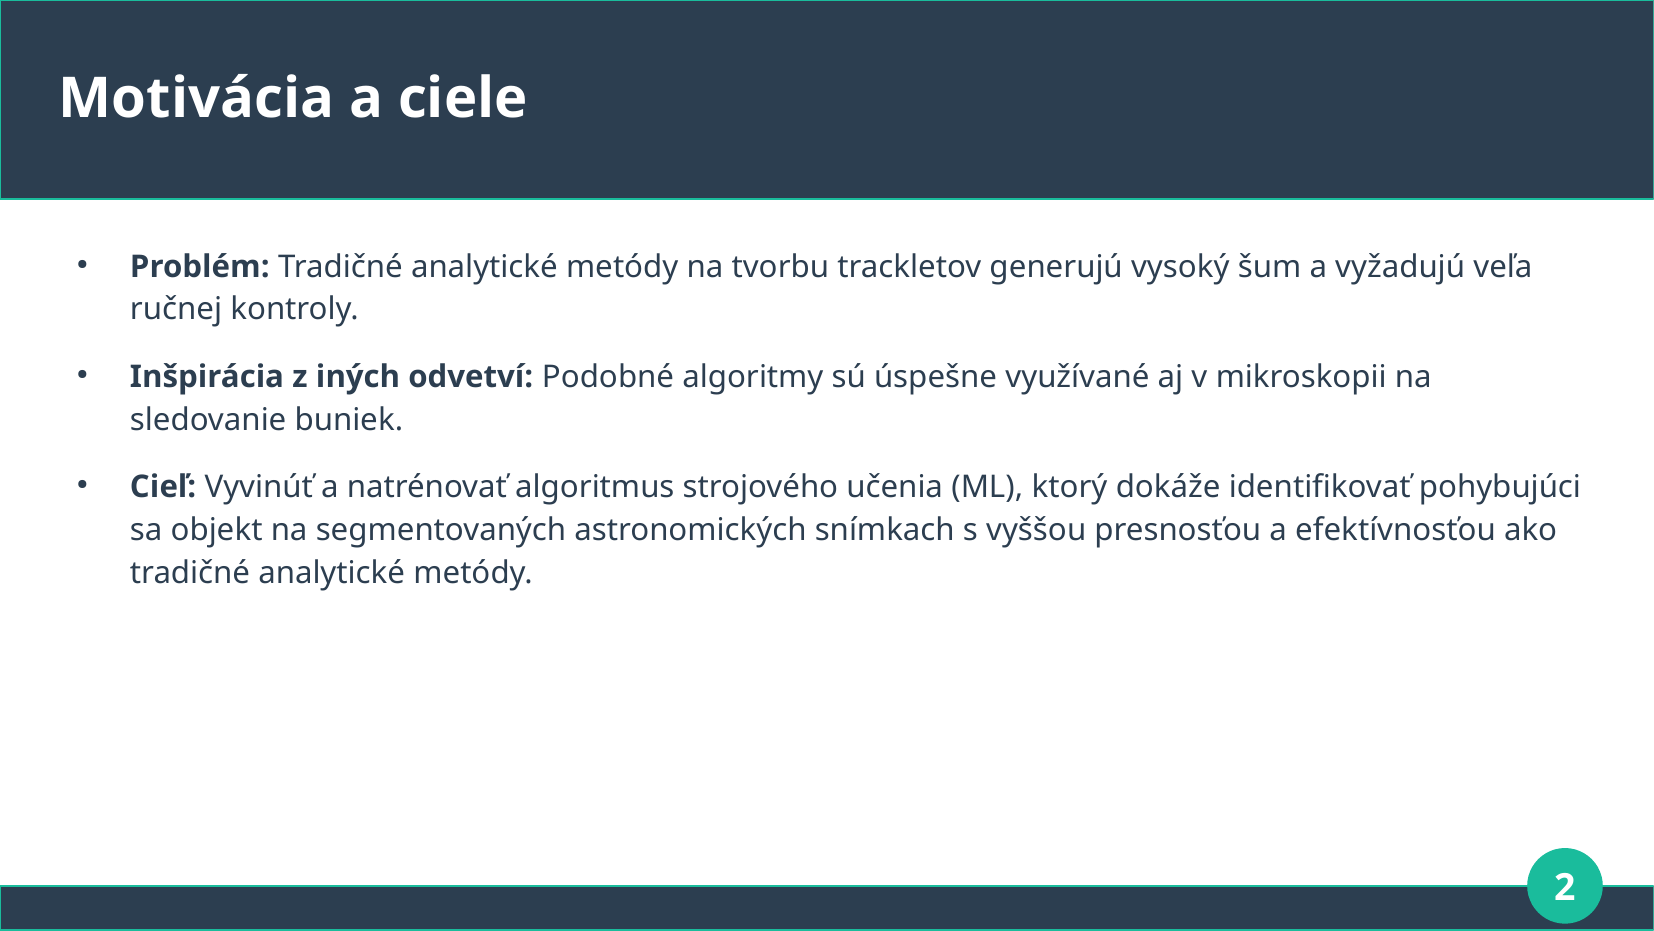

# Motivácia a ciele
Problém: Tradičné analytické metódy na tvorbu trackletov generujú vysoký šum a vyžadujú veľa ručnej kontroly.
Inšpirácia z iných odvetví: Podobné algoritmy sú úspešne využívané aj v mikroskopii na sledovanie buniek.
Cieľ: Vyvinúť a natrénovať algoritmus strojového učenia (ML), ktorý dokáže identifikovať pohybujúci sa objekt na segmentovaných astronomických snímkach s vyššou presnosťou a efektívnosťou ako tradičné analytické metódy.
2